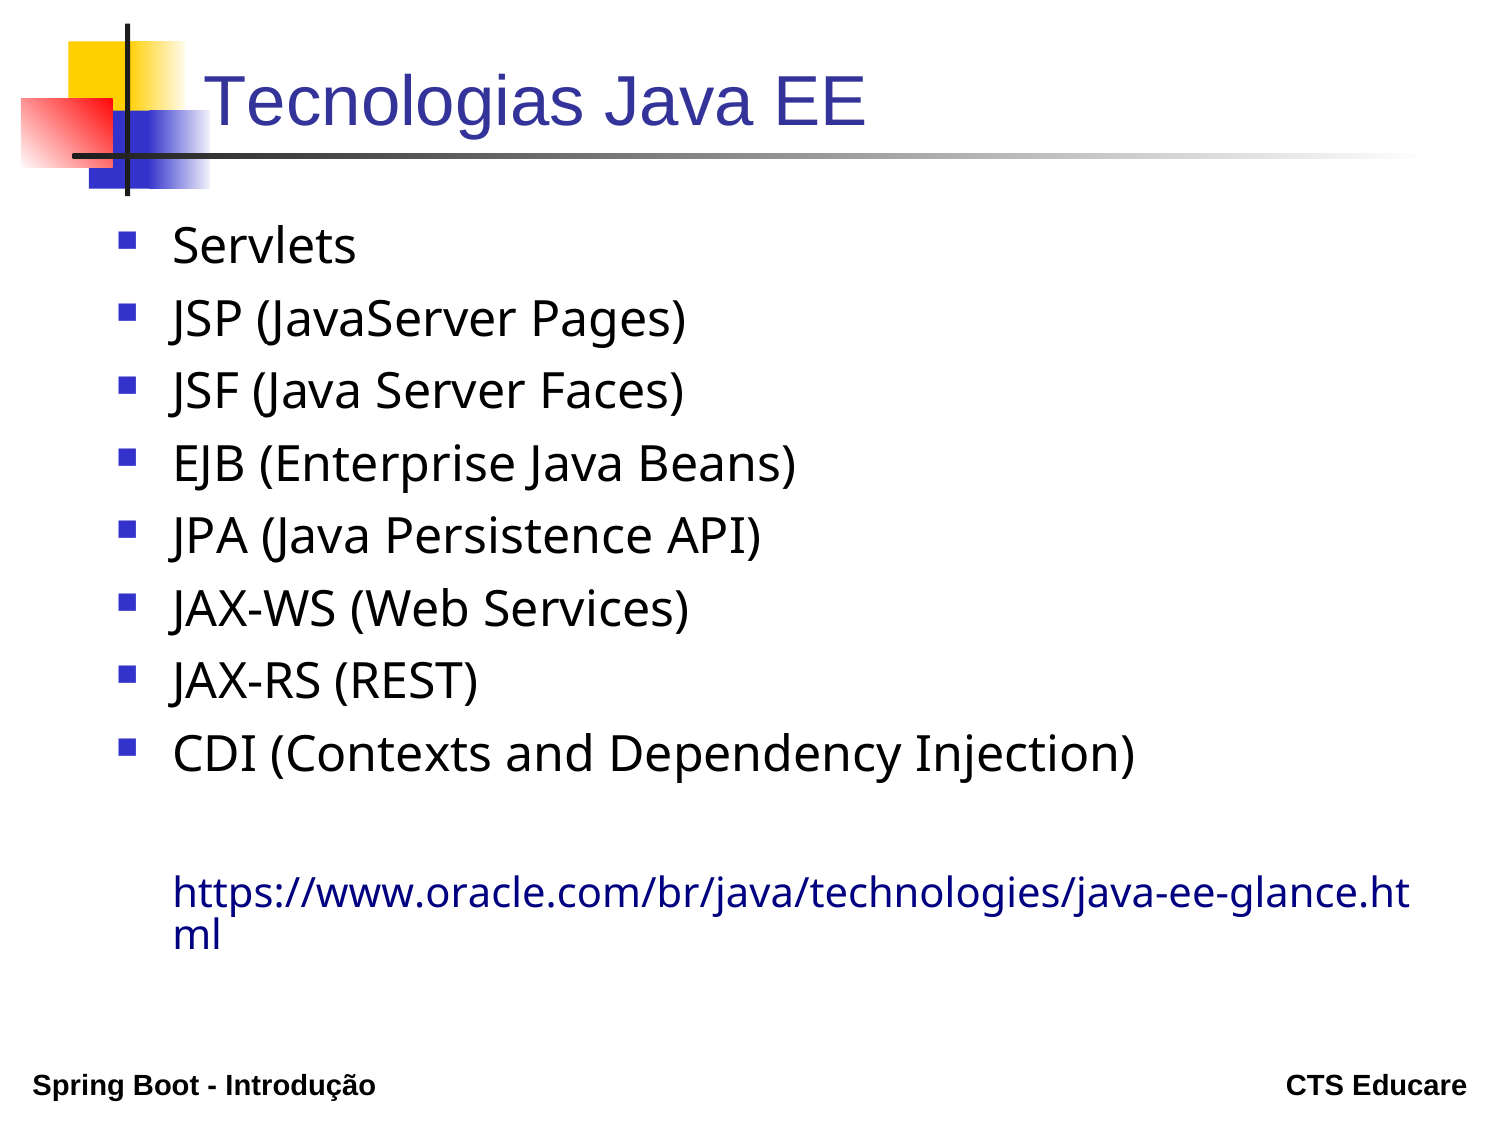

# Tecnologias Java EE
Servlets
JSP (JavaServer Pages)
JSF (Java Server Faces)
EJB (Enterprise Java Beans)
JPA (Java Persistence API)
JAX-WS (Web Services)
JAX-RS (REST)
CDI (Contexts and Dependency Injection)
https://www.oracle.com/br/java/technologies/java-ee-glance.html